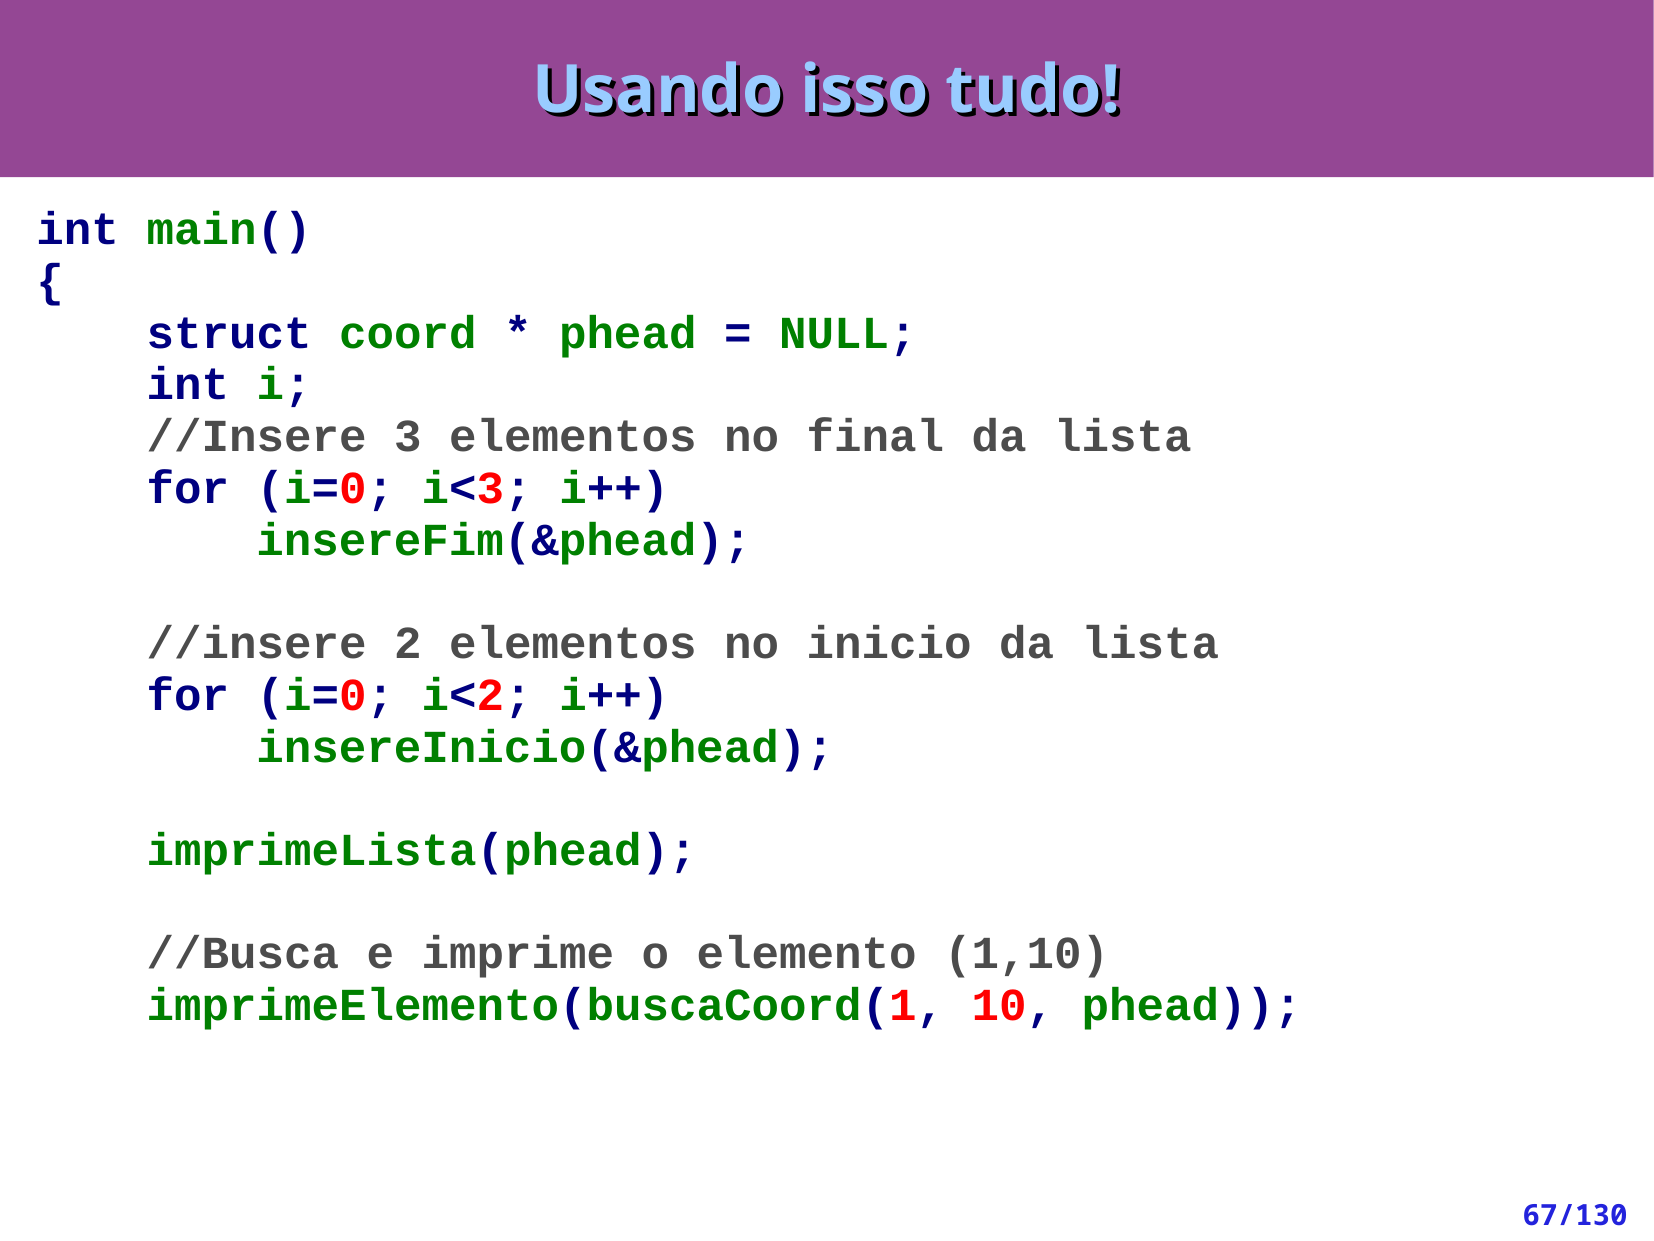

# Usando isso tudo!
int main()
{
 struct coord * phead = NULL;
 int i;
 //Insere 3 elementos no final da lista
 for (i=0; i<3; i++)
 insereFim(&phead);
 //insere 2 elementos no inicio da lista
 for (i=0; i<2; i++)
 insereInicio(&phead);
 imprimeLista(phead);
 //Busca e imprime o elemento (1,10)
 imprimeElemento(buscaCoord(1, 10, phead));
67